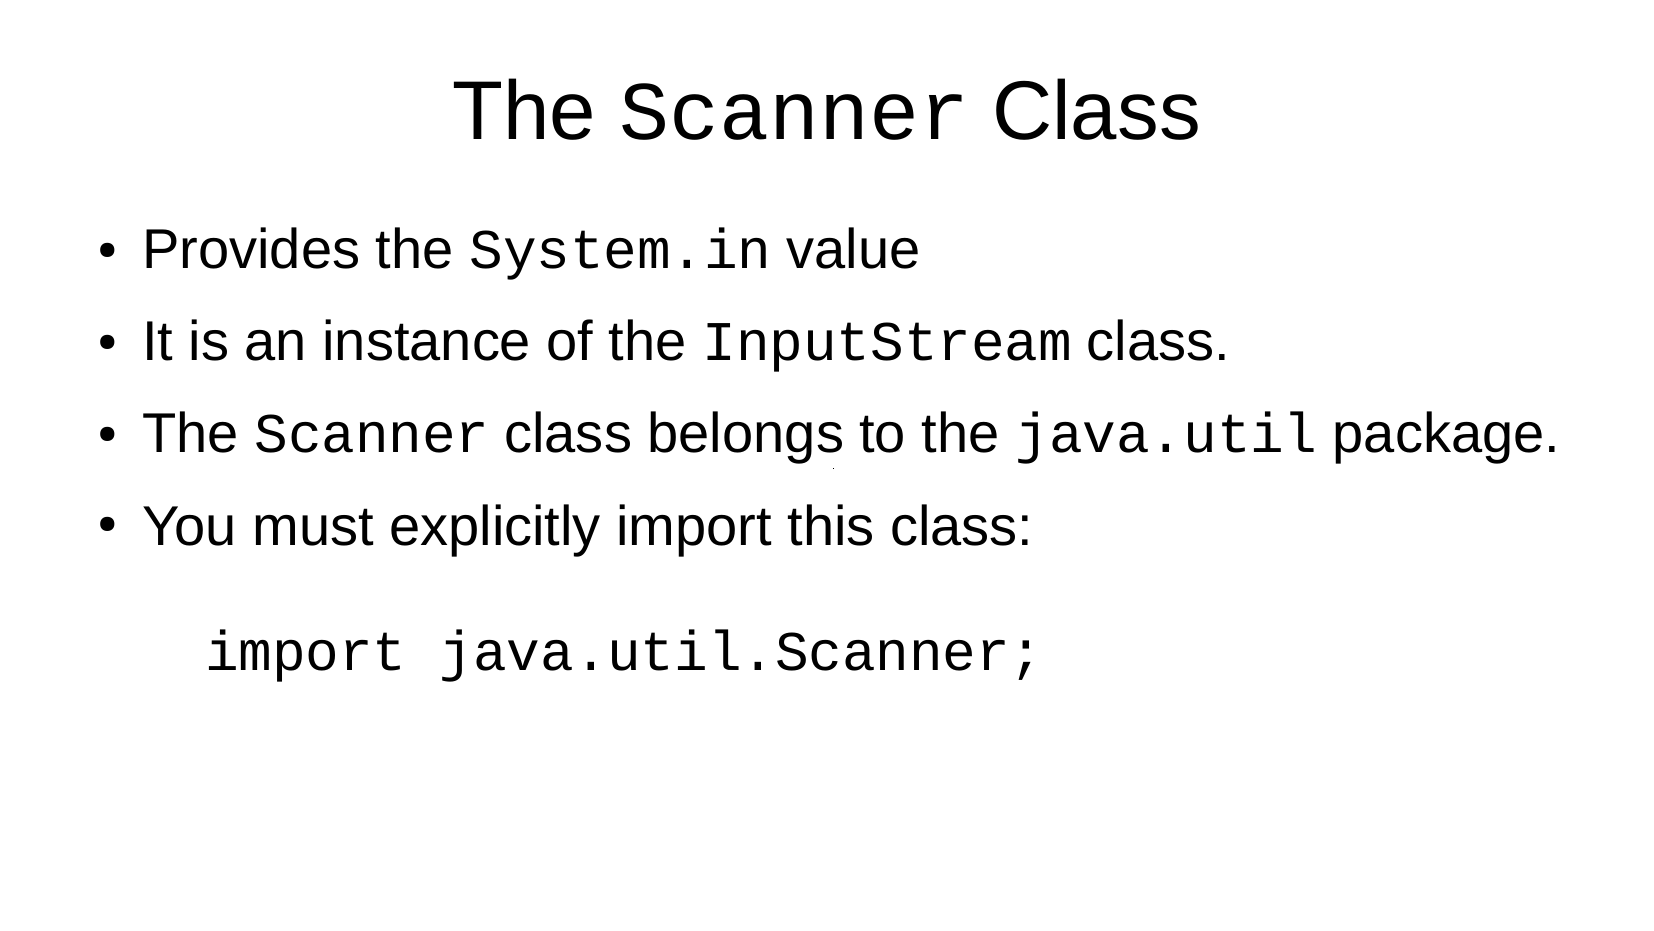

# The Scanner Class
Provides the System.in value
It is an instance of the InputStream class.
The Scanner class belongs to the java.util package.
You must explicitly import this class:
	import java.util.Scanner;